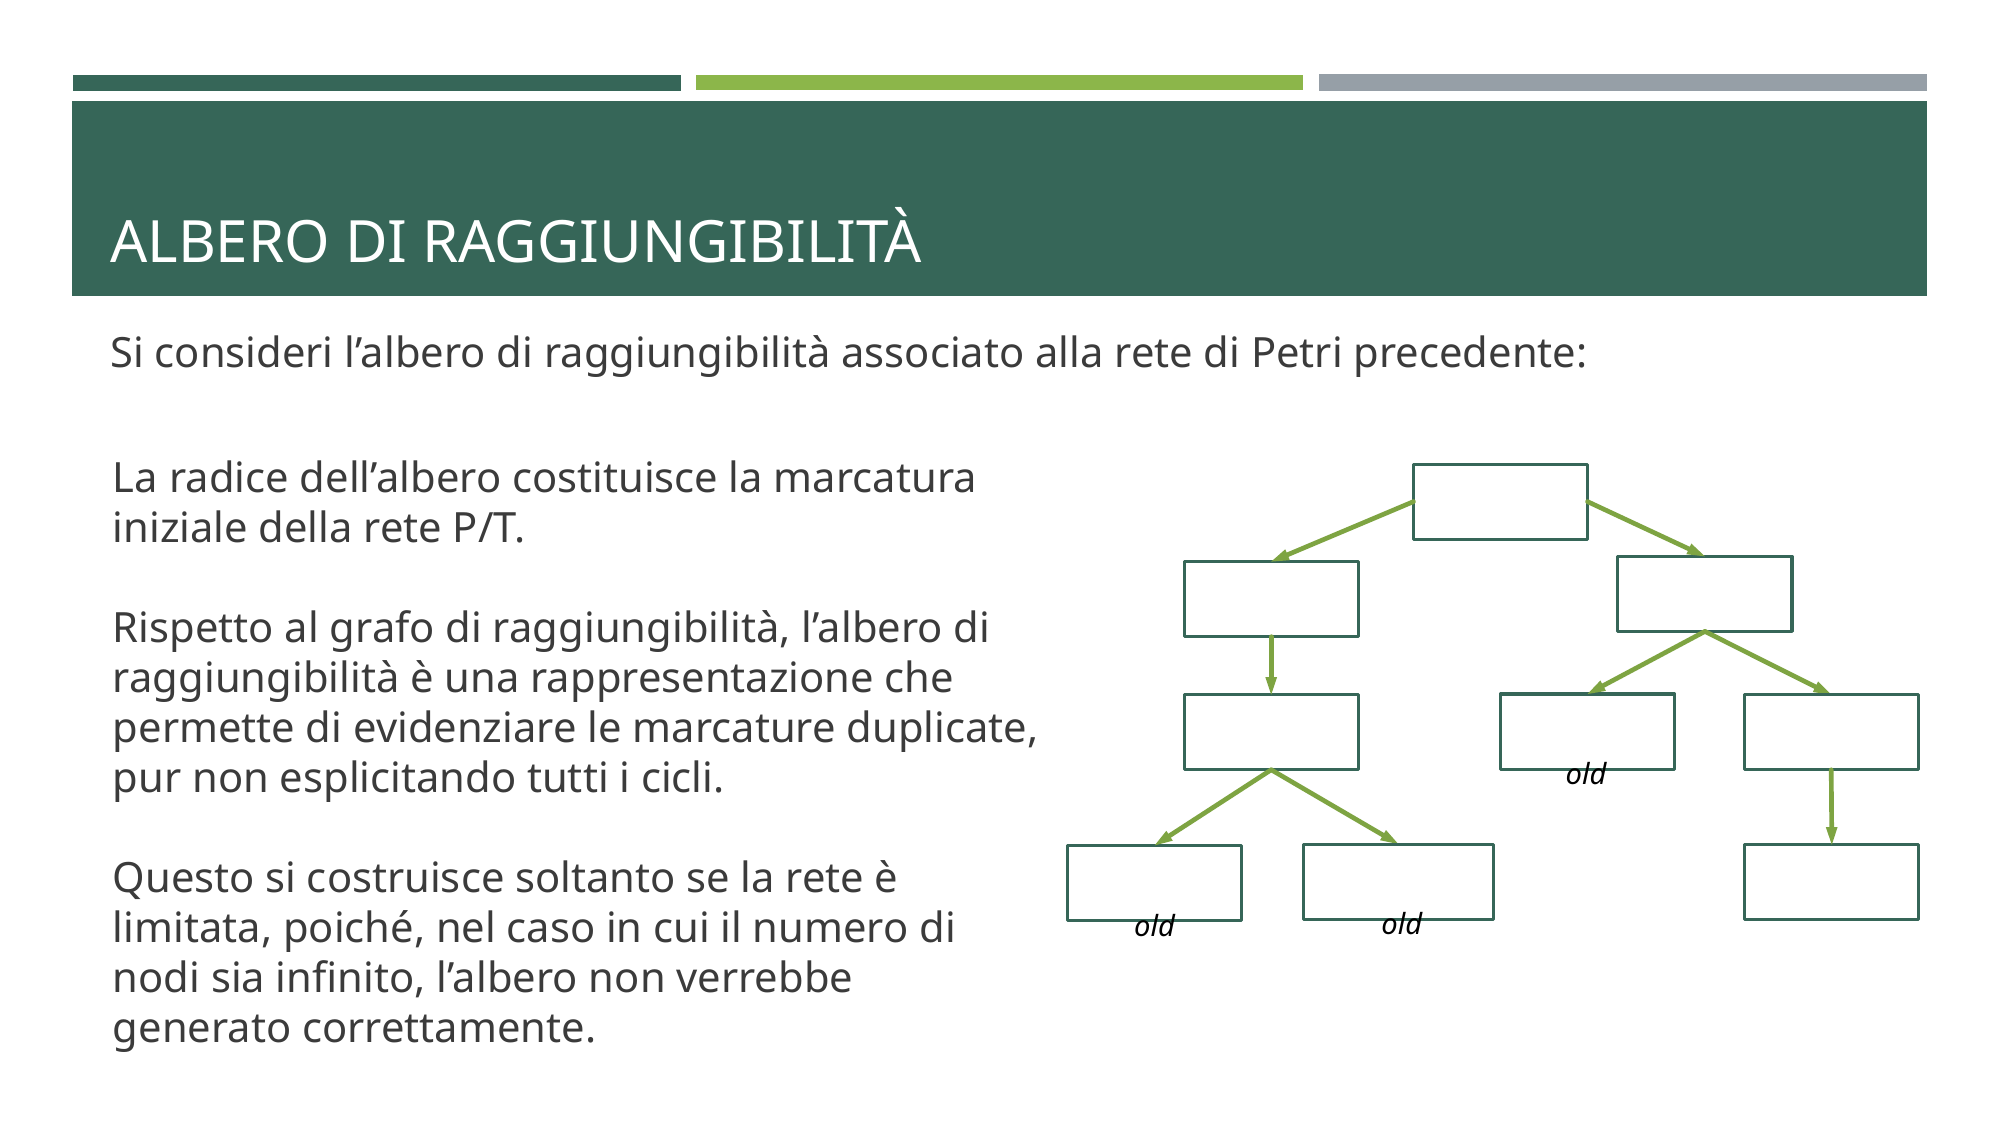

# Albero di raggiungibilità
Si consideri l’albero di raggiungibilità associato alla rete di Petri precedente:
La radice dell’albero costituisce la marcatura iniziale della rete P/T.
Rispetto al grafo di raggiungibilità, l’albero di raggiungibilità è una rappresentazione che permette di evidenziare le marcature duplicate, pur non esplicitando tutti i cicli.
Questo si costruisce soltanto se la rete è limitata, poiché, nel caso in cui il numero di nodi sia infinito, l’albero non verrebbe generato correttamente.
old
old
old